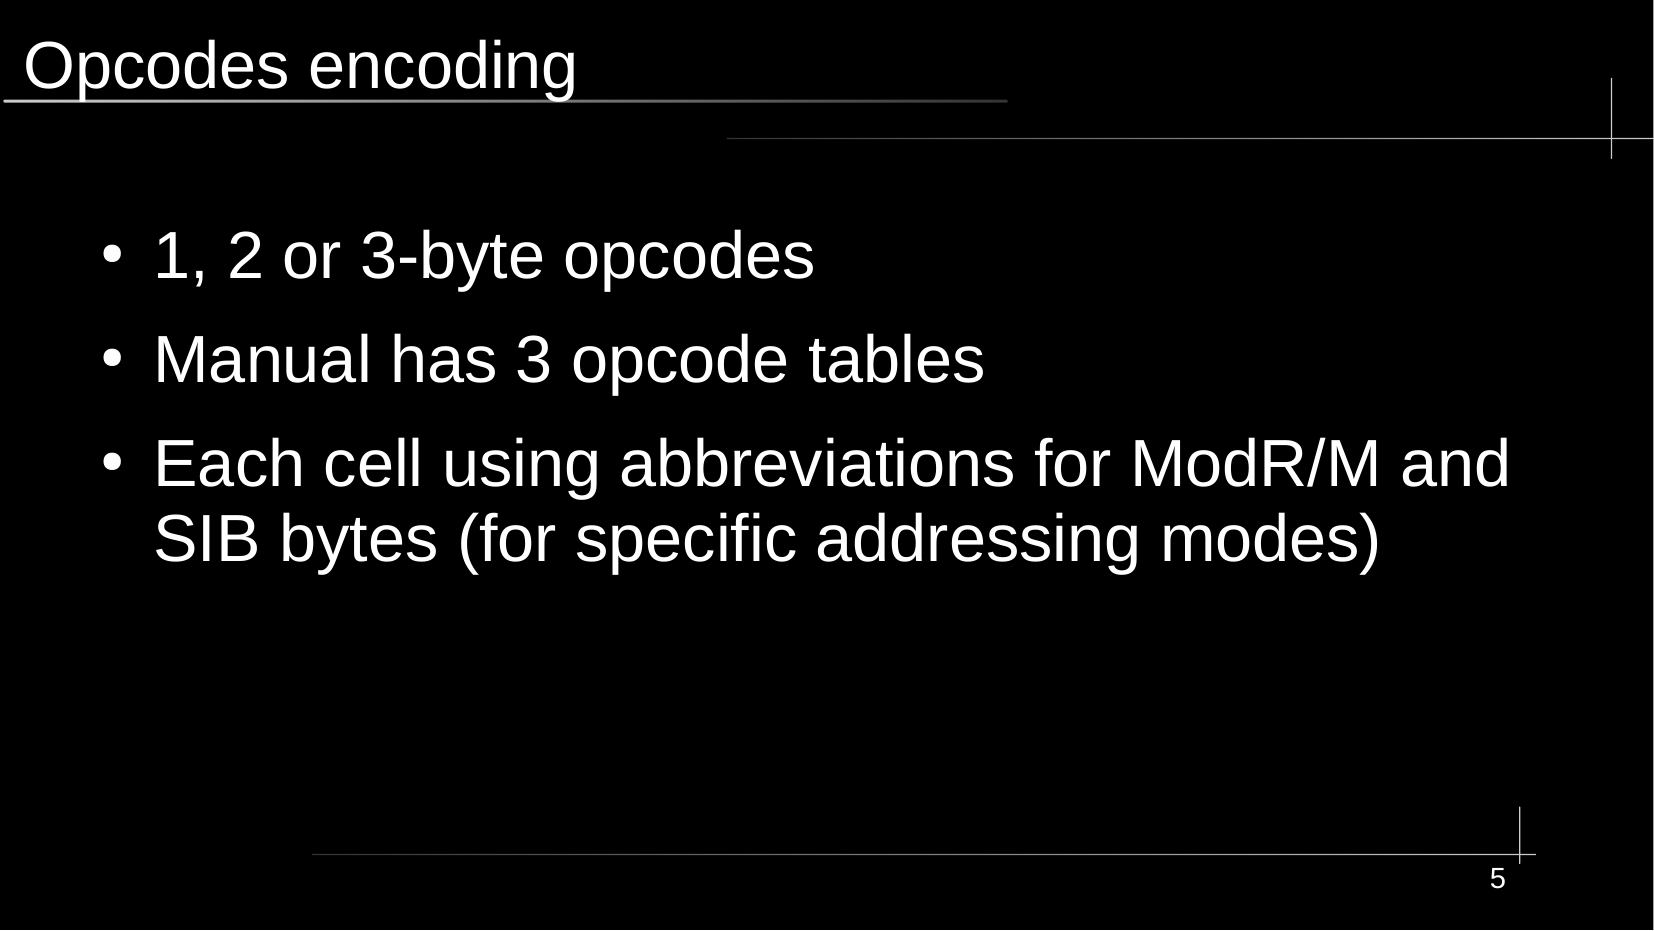

# Opcodes encoding
1, 2 or 3-byte opcodes
Manual has 3 opcode tables
Each cell using abbreviations for ModR/M and SIB bytes (for specific addressing modes)
5